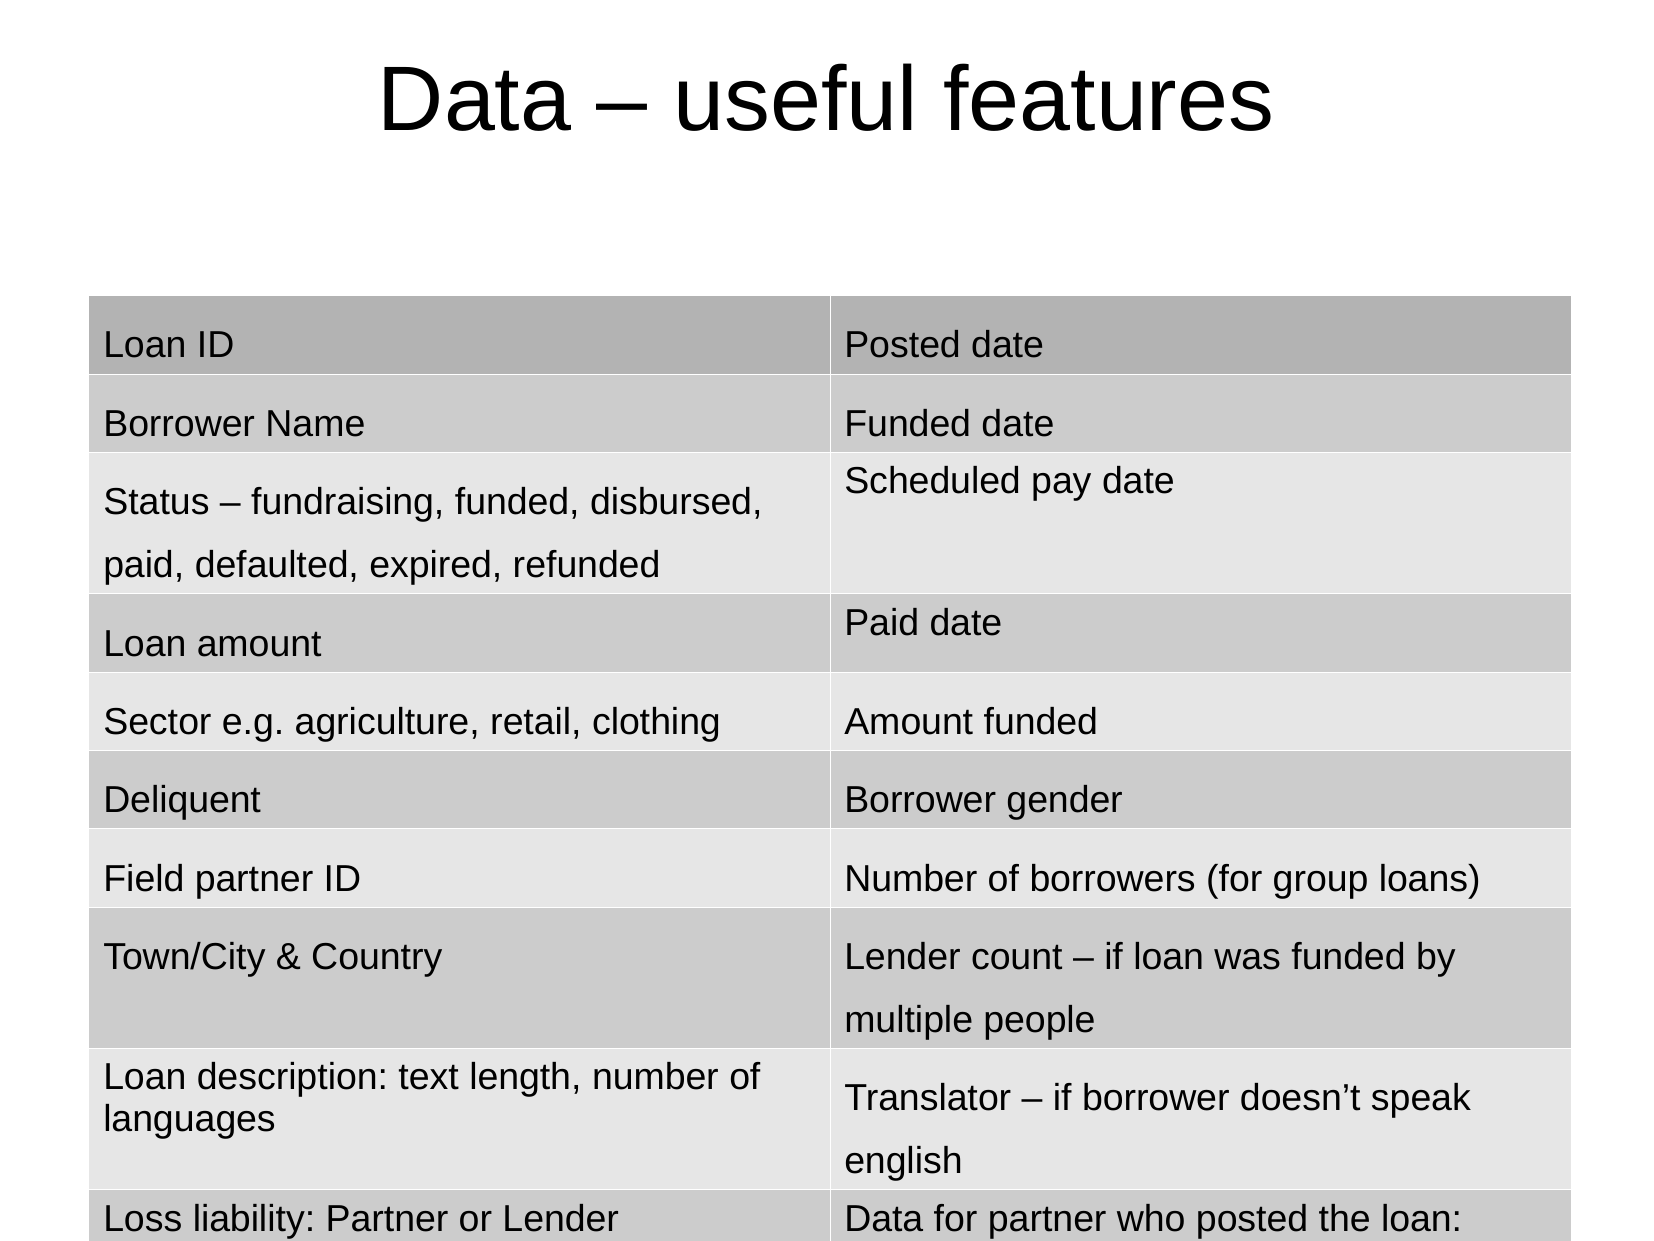

# Data – useful features
| Loan ID | Posted date |
| --- | --- |
| Borrower Name | Funded date |
| Status – fundraising, funded, disbursed, paid, defaulted, expired, refunded | Scheduled pay date |
| Loan amount | Paid date |
| Sector e.g. agriculture, retail, clothing | Amount funded |
| Deliquent | Borrower gender |
| Field partner ID | Number of borrowers (for group loans) |
| Town/City & Country | Lender count – if loan was funded by multiple people |
| Loan description: text length, number of languages | Translator – if borrower doesn’t speak english |
| Loss liability: Partner or Lender | Data for partner who posted the loan: rating, duration as member, default rate, total loans posted, total amount raised, … |